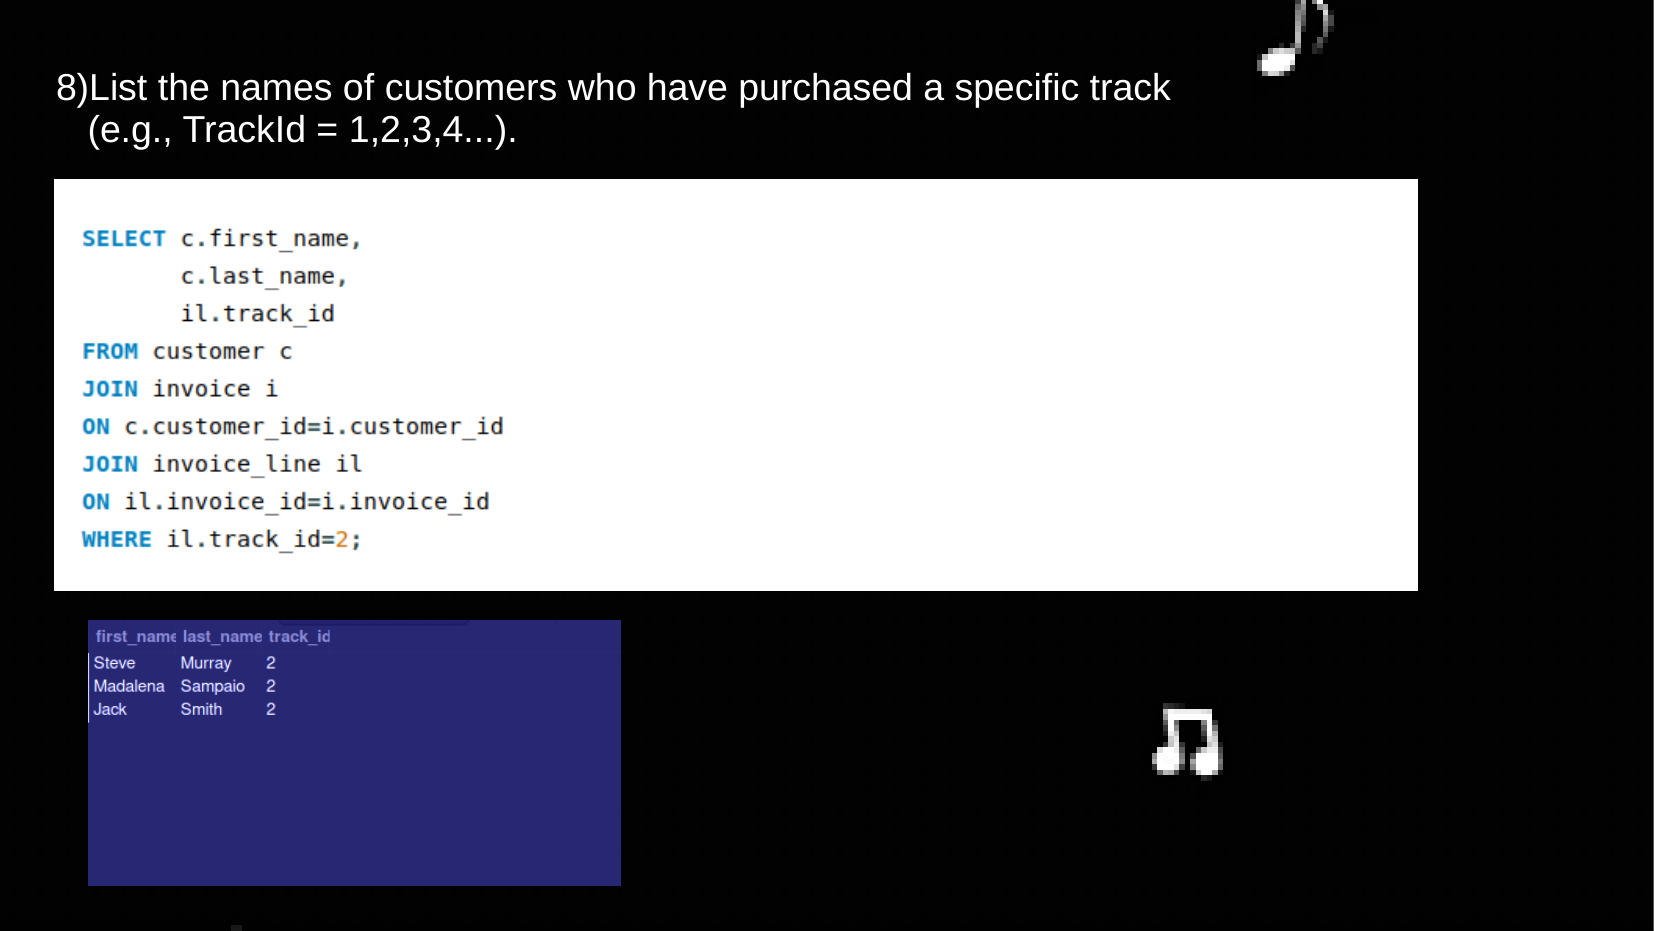

8)List the names of customers who have purchased a specific track
 (e.g., TrackId = 1,2,3,4...).